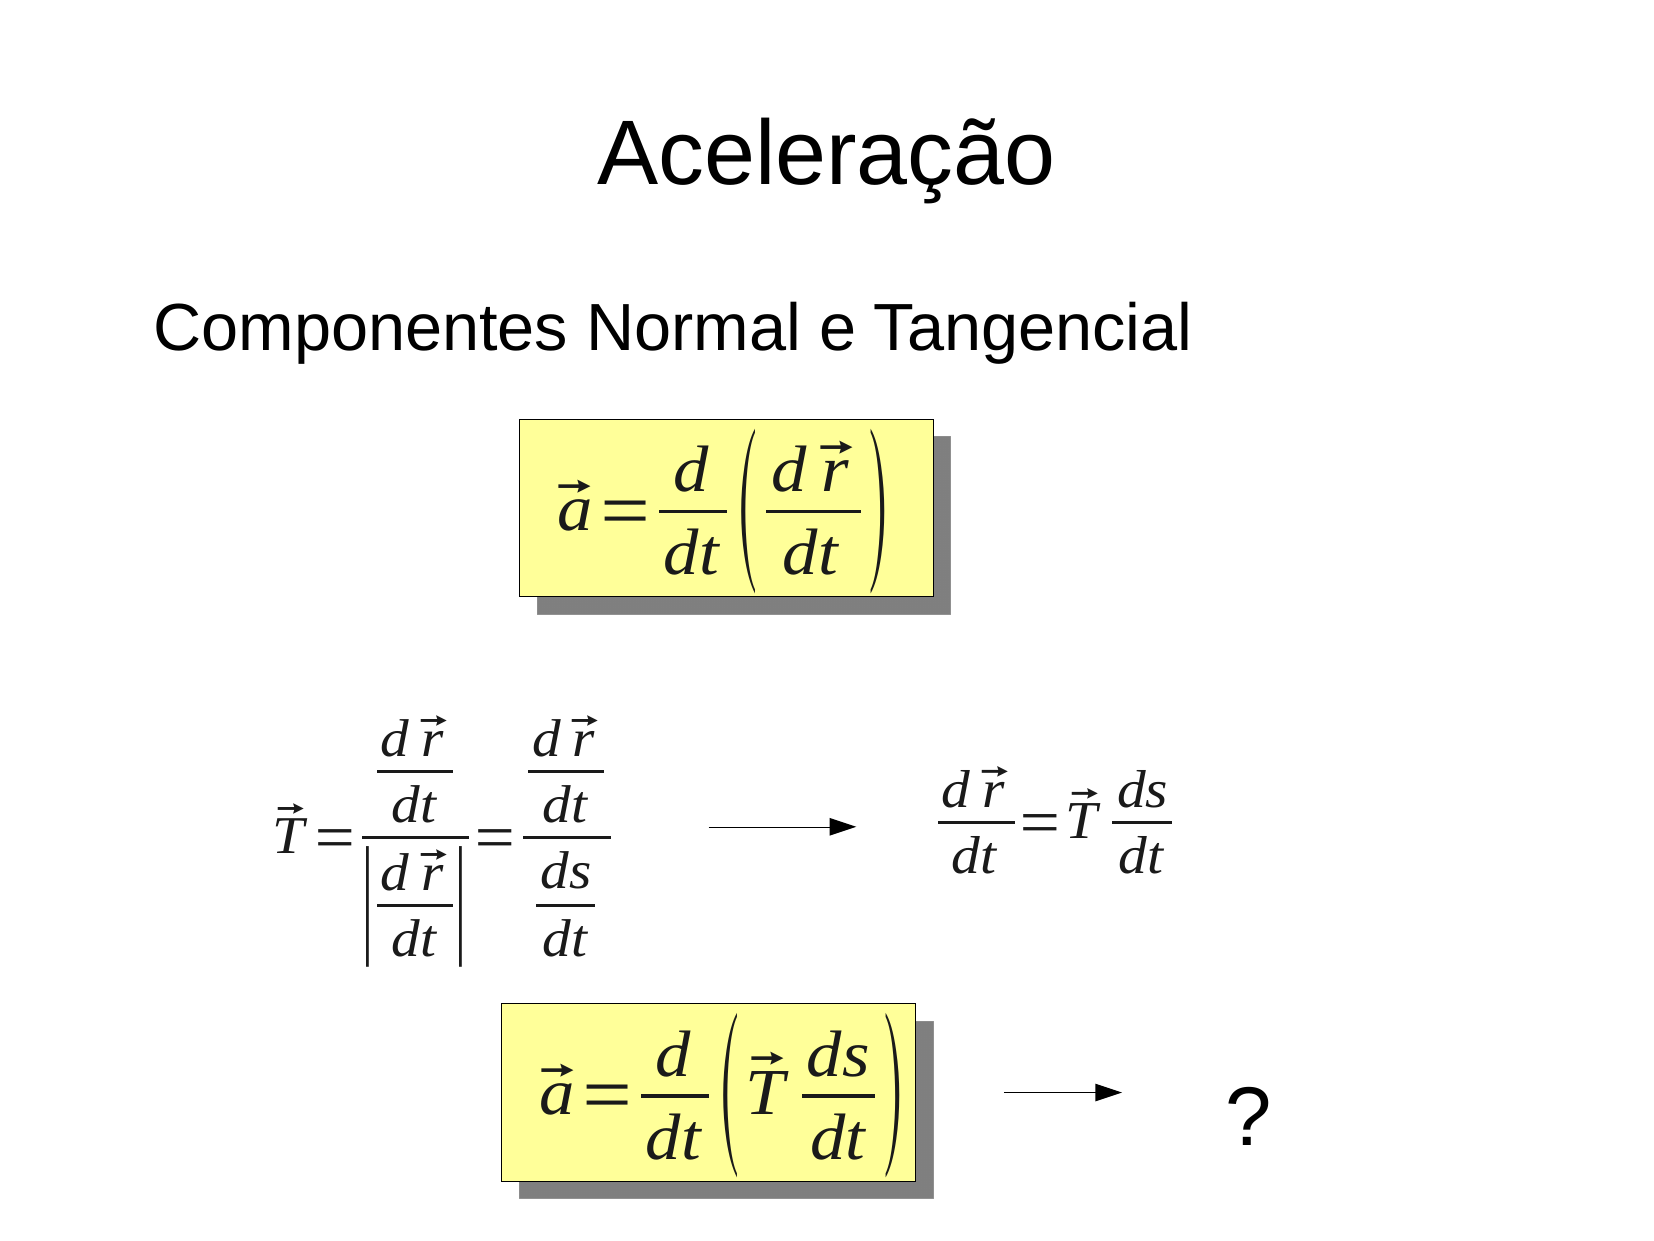

# Aceleração
Componentes Normal e Tangencial
?